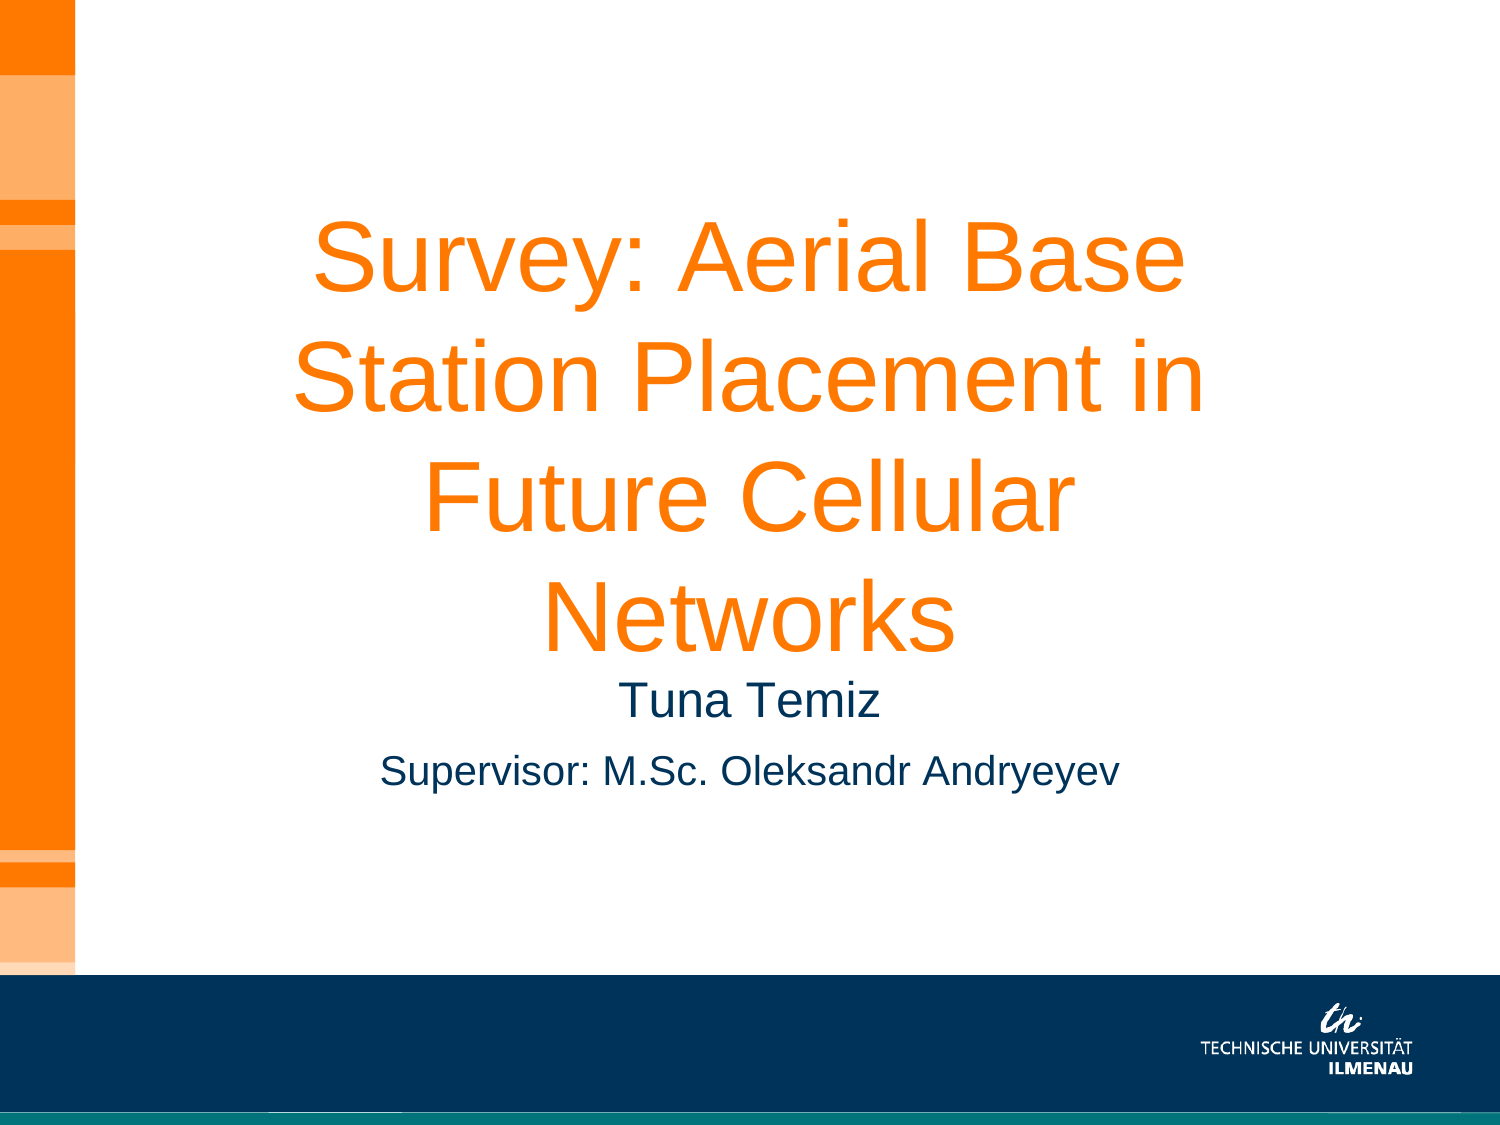

# Survey: Aerial Base Station Placement in Future Cellular Networks
Tuna Temiz
Supervisor: M.Sc. Oleksandr Andryeyev